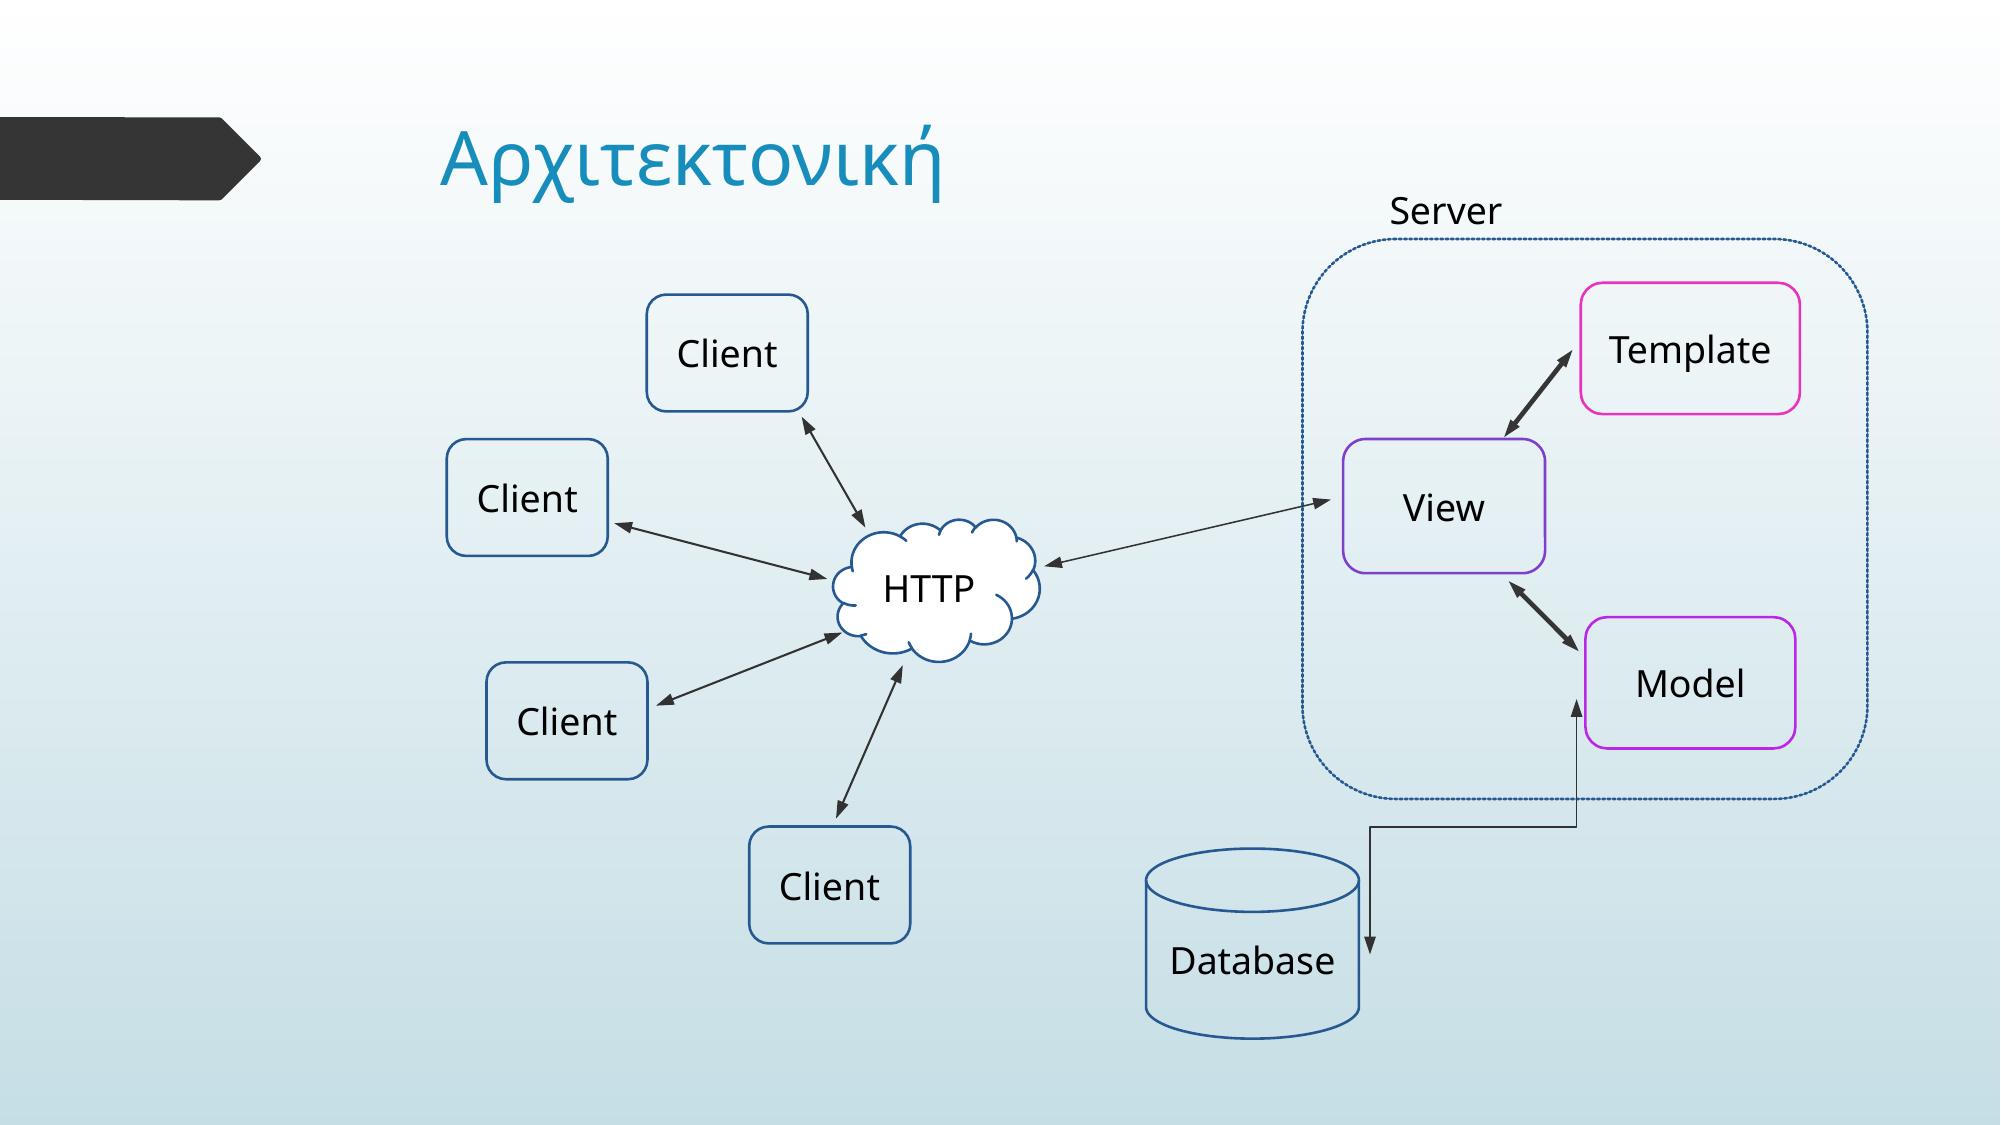

# Αρχιτεκτονική
Server
Template
Client
Client
View
HTTP
Model
Client
Client
Database